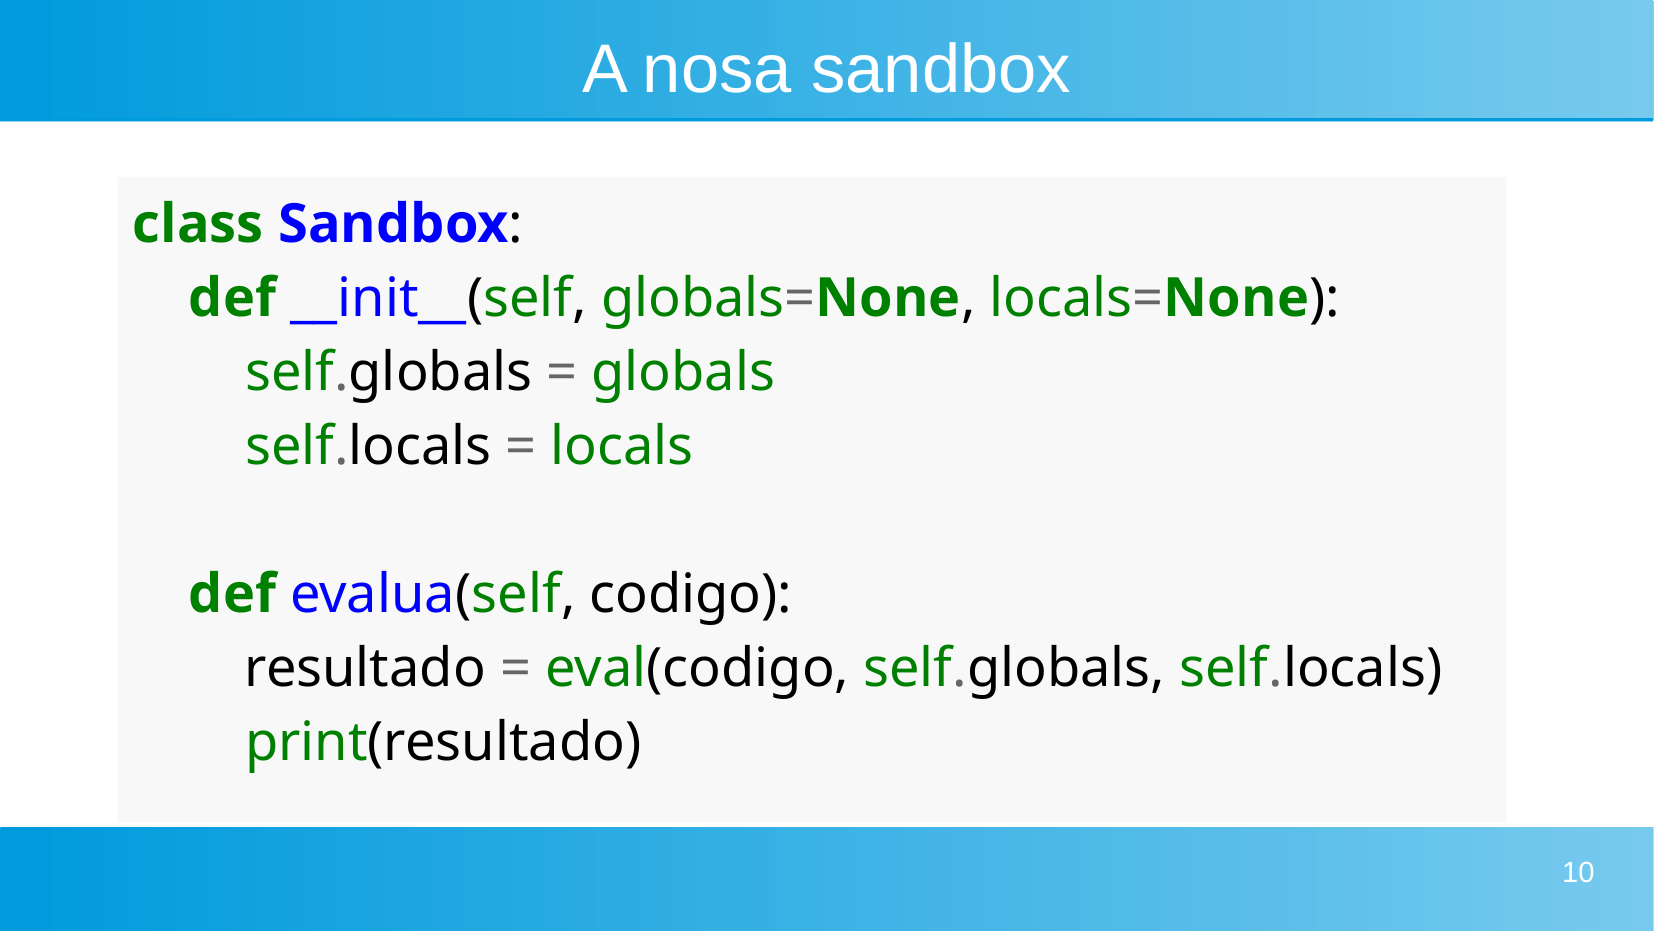

# A nosa sandbox
class Sandbox:
 def __init__(self, globals=None, locals=None):
 self.globals = globals
 self.locals = locals
 def evalua(self, codigo):
 resultado = eval(codigo, self.globals, self.locals)
 print(resultado)
10